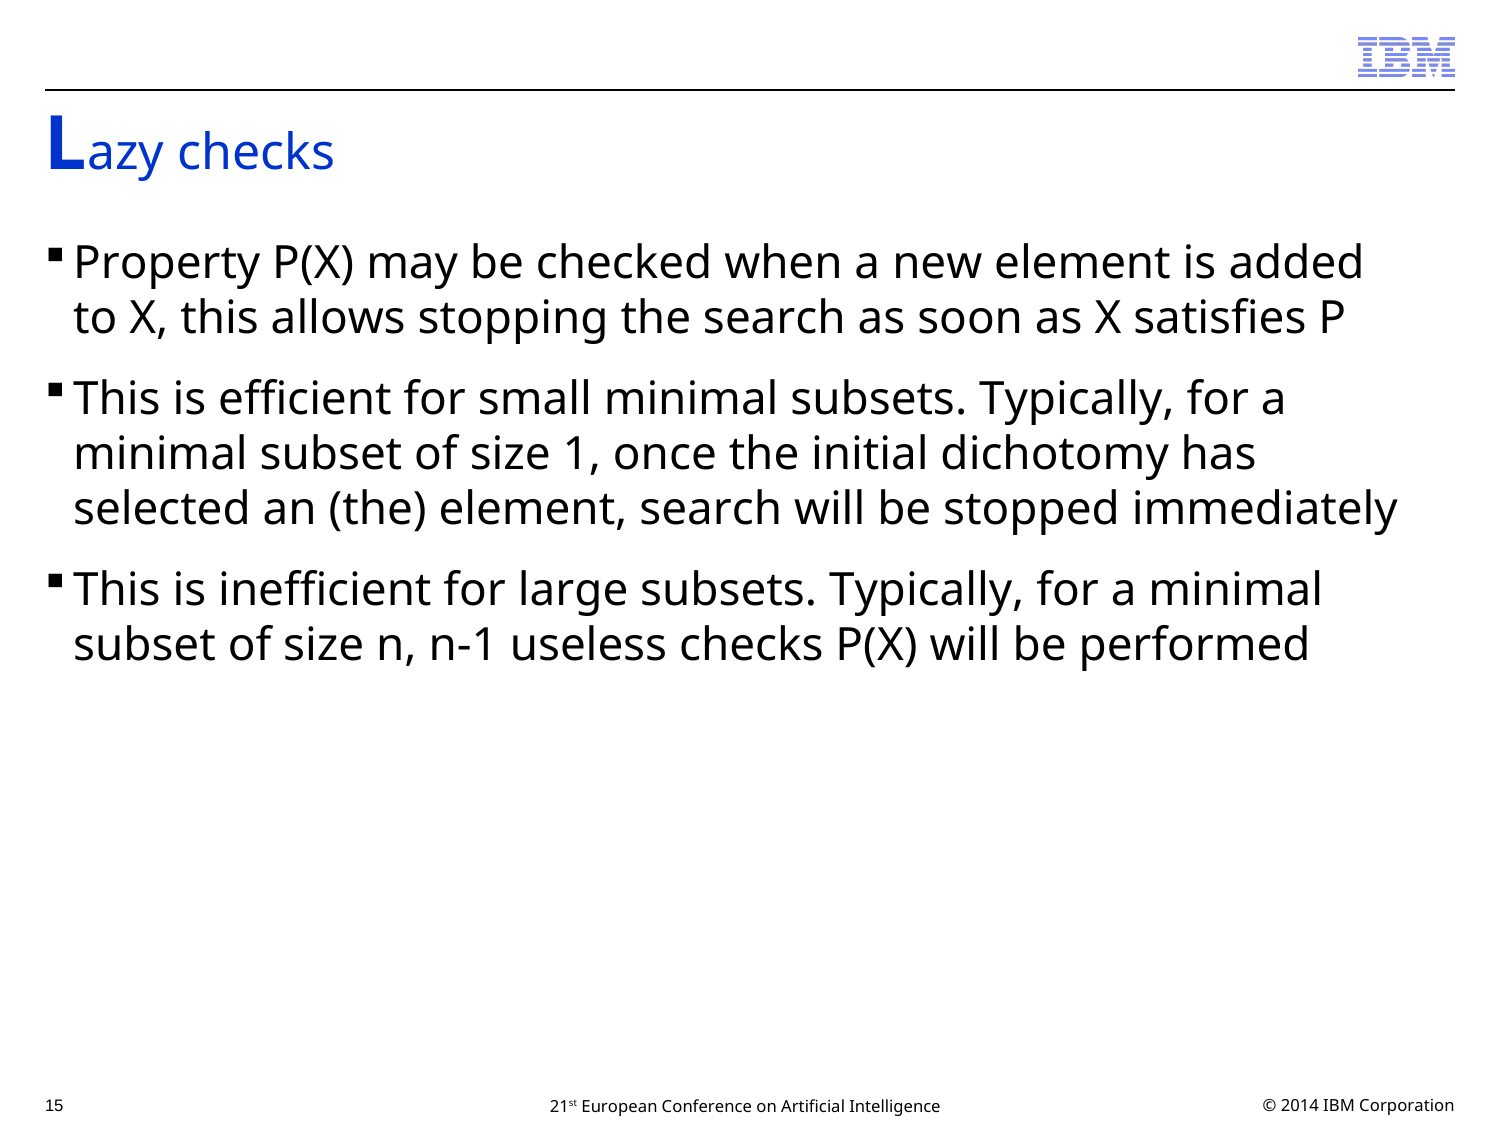

# Lazy checks
Property P(X) may be checked when a new element is added to X, this allows stopping the search as soon as X satisfies P
This is efficient for small minimal subsets. Typically, for a minimal subset of size 1, once the initial dichotomy has selected an (the) element, search will be stopped immediately
This is inefficient for large subsets. Typically, for a minimal subset of size n, n-1 useless checks P(X) will be performed
15